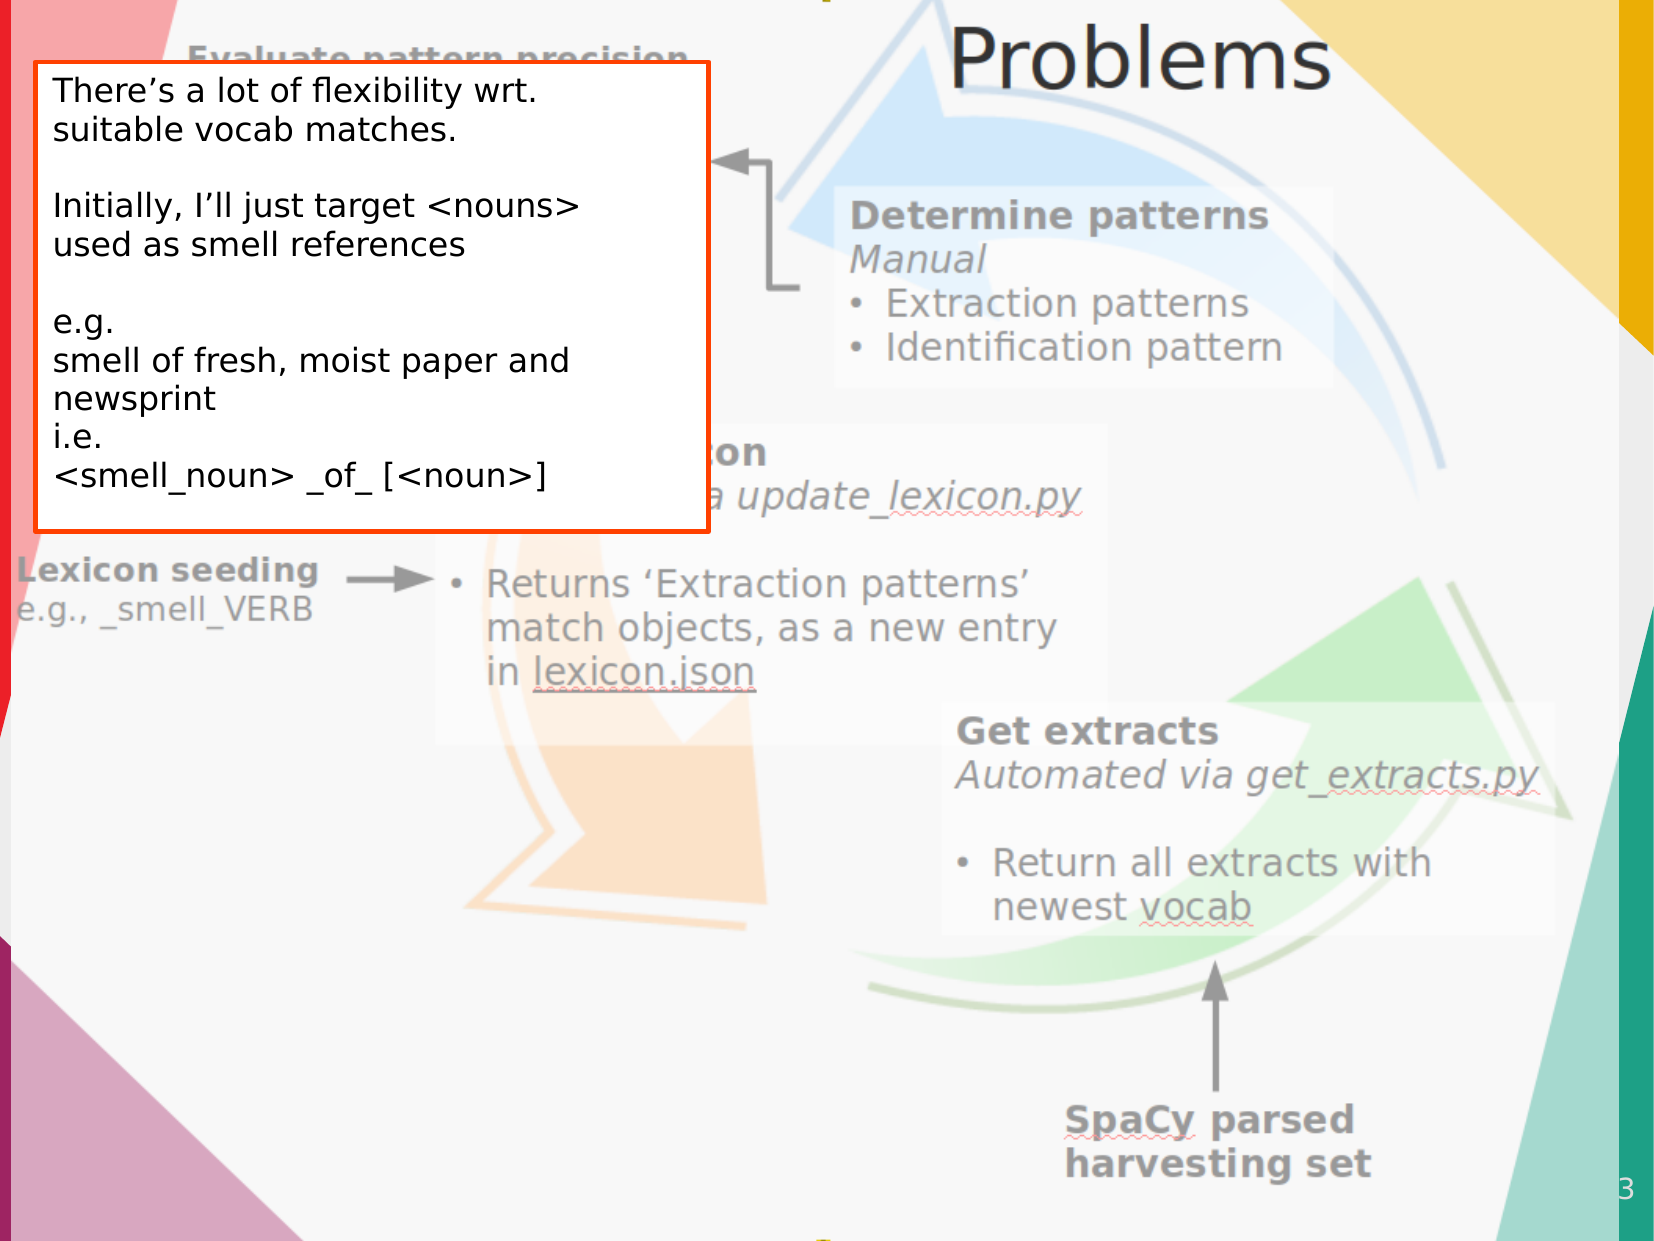

There’s a lot of flexibility wrt. suitable vocab matches.
Initially, I’ll just target <nouns> used as smell references
e.g.
smell of fresh, moist paper and newsprint
i.e.
<smell_noun> _of_ [<noun>]
3